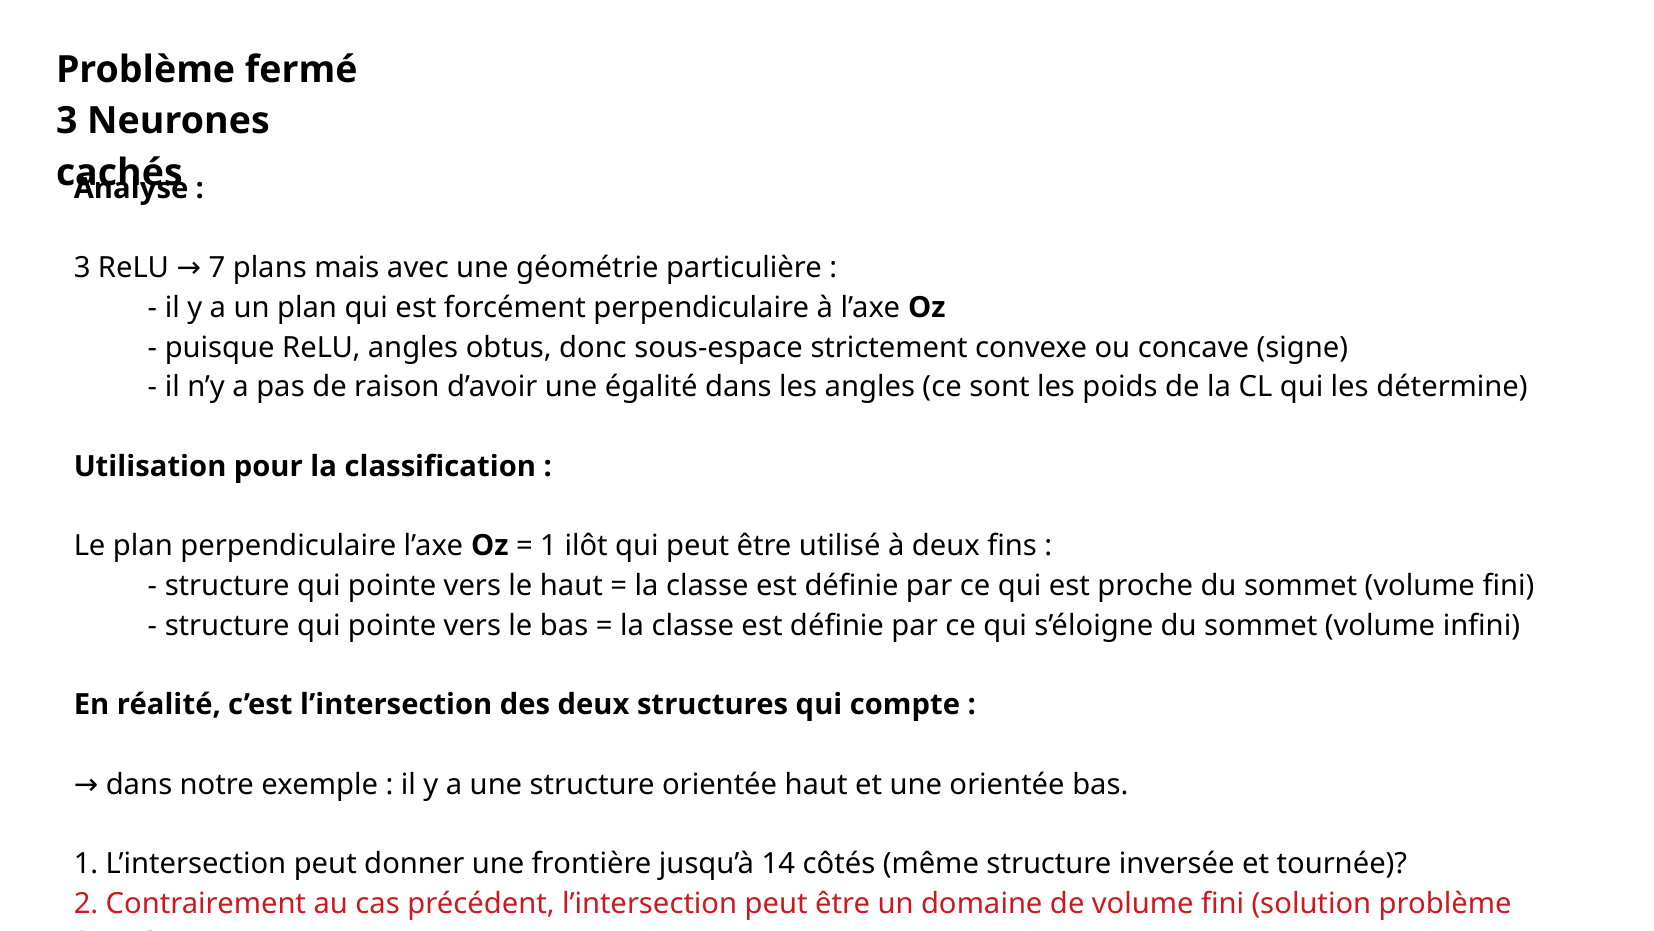

Problème fermé
3 Neurones cachés
Analyse :
3 ReLU → 7 plans mais avec une géométrie particulière :
	- il y a un plan qui est forcément perpendiculaire à l’axe Oz
	- puisque ReLU, angles obtus, donc sous-espace strictement convexe ou concave (signe)
	- il n’y a pas de raison d’avoir une égalité dans les angles (ce sont les poids de la CL qui les détermine)
Utilisation pour la classification :
Le plan perpendiculaire l’axe Oz = 1 ilôt qui peut être utilisé à deux fins :
	- structure qui pointe vers le haut = la classe est définie par ce qui est proche du sommet (volume fini)
	- structure qui pointe vers le bas = la classe est définie par ce qui s’éloigne du sommet (volume infini)
En réalité, c’est l’intersection des deux structures qui compte :
→ dans notre exemple : il y a une structure orientée haut et une orientée bas.
1. L’intersection peut donner une frontière jusqu’à 14 côtés (même structure inversée et tournée)?
2. Contrairement au cas précédent, l’intersection peut être un domaine de volume fini (solution problème fermé)
	→ si domaine de volume infini, l’une des ReLU est “annulée” dans la CL
		- par un poids nul (non prise en compte)
		- par un poids très grand (applatissement de l’angle)